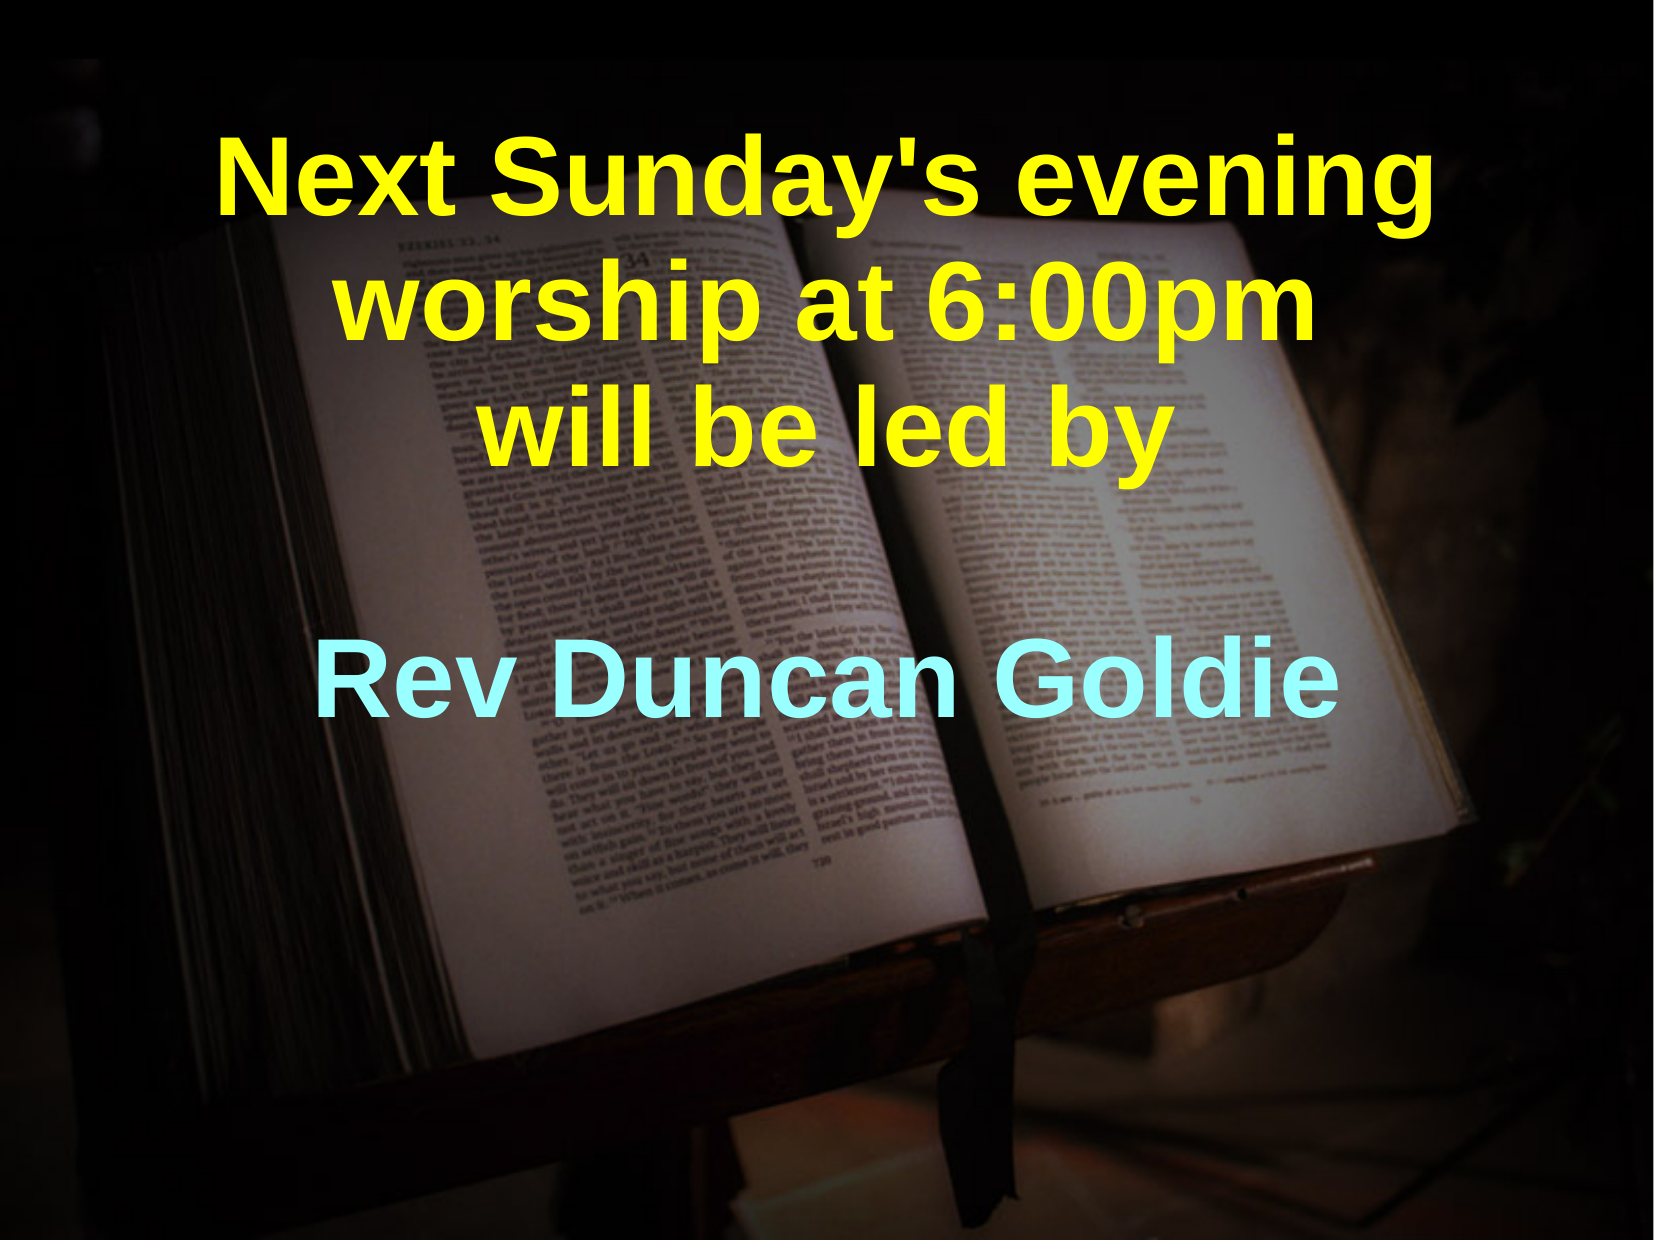

#
Next Sunday's evening worship at 6:00pm
will be led by
Rev Duncan Goldie